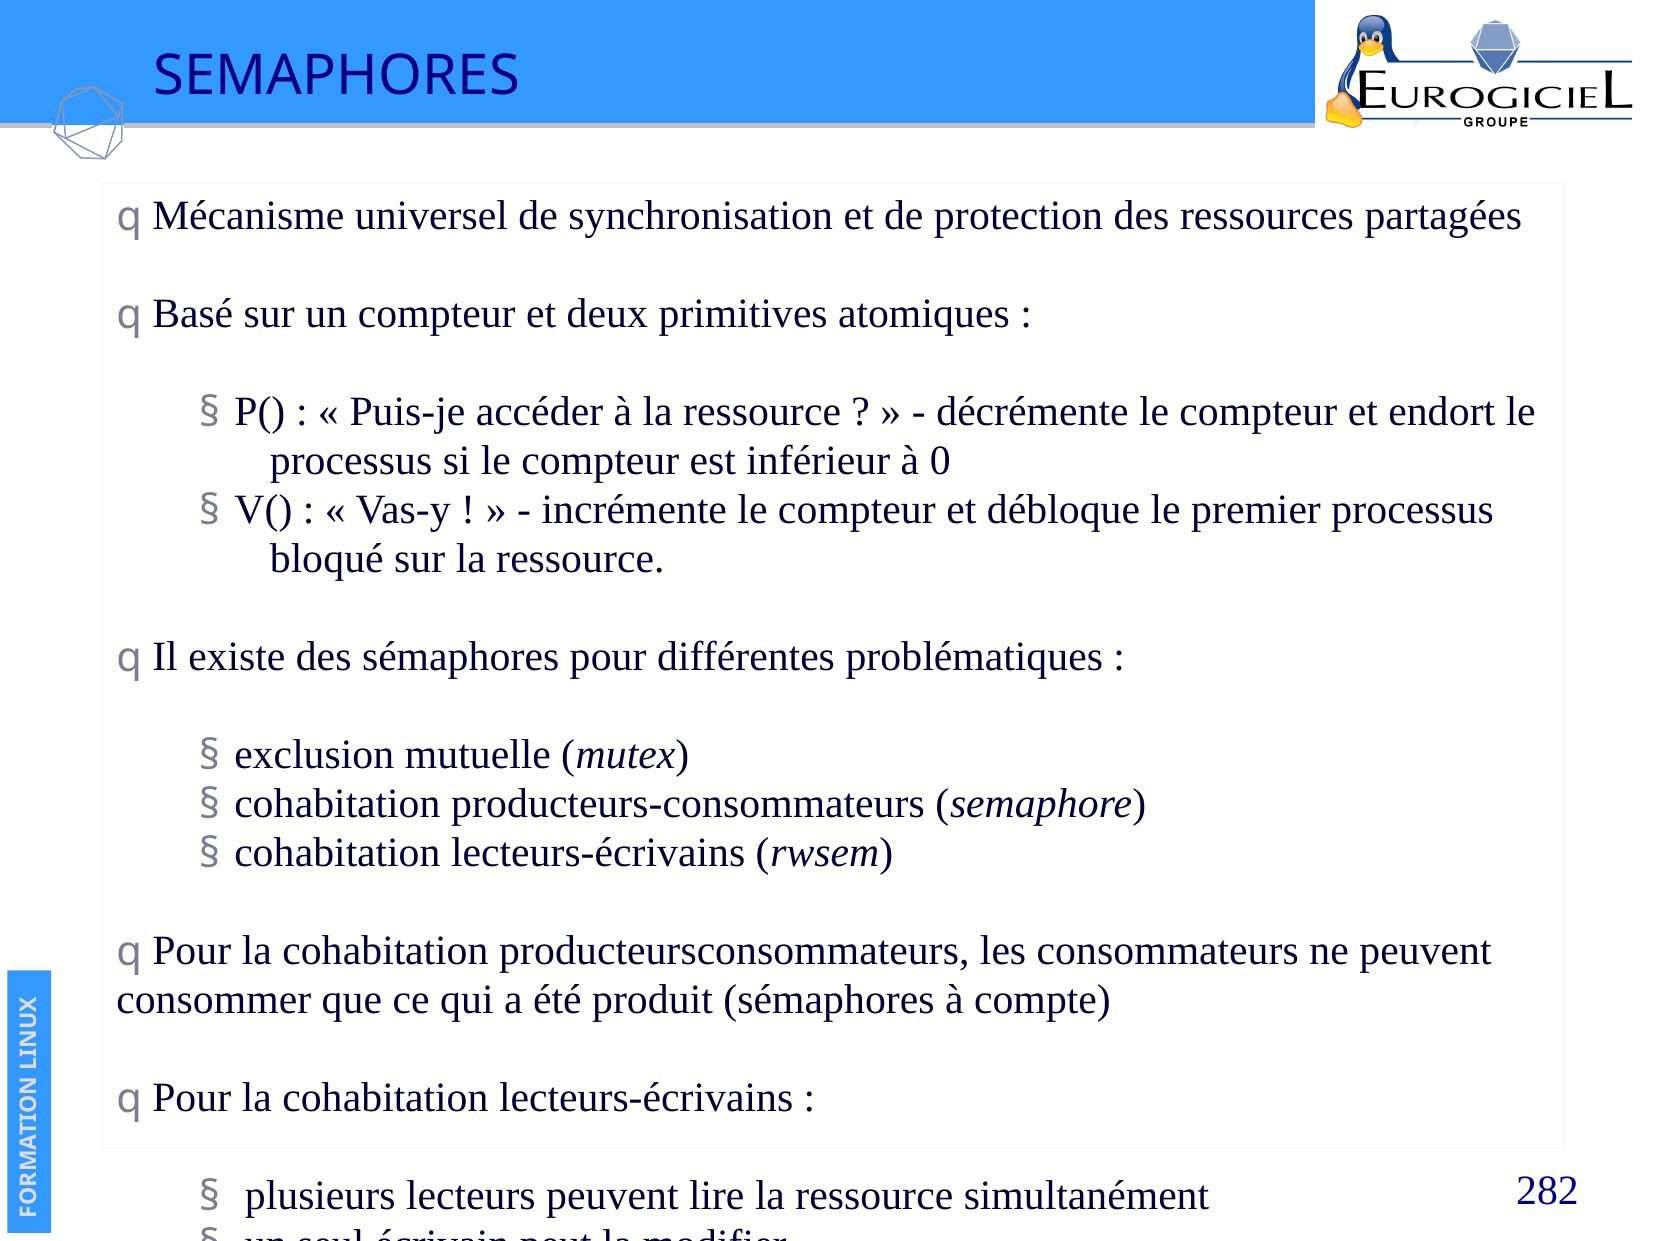

# SEMAPHORES
 Mécanisme universel de synchronisation et de protection des ressources partagées
 Basé sur un compteur et deux primitives atomiques :
P() : « Puis-je accéder à la ressource ? » - décrémente le compteur et endort le processus si le compteur est inférieur à 0
V() : « Vas-y ! » - incrémente le compteur et débloque le premier processus bloqué sur la ressource.
 Il existe des sémaphores pour différentes problématiques :
exclusion mutuelle (mutex)
cohabitation producteurs-consommateurs (semaphore)
cohabitation lecteurs-écrivains (rwsem)
 Pour la cohabitation producteursconsommateurs, les consommateurs ne peuvent consommer que ce qui a été produit (sémaphores à compte)
 Pour la cohabitation lecteurs-écrivains :
 plusieurs lecteurs peuvent lire la ressource simultanément
 un seul écrivain peut la modifier